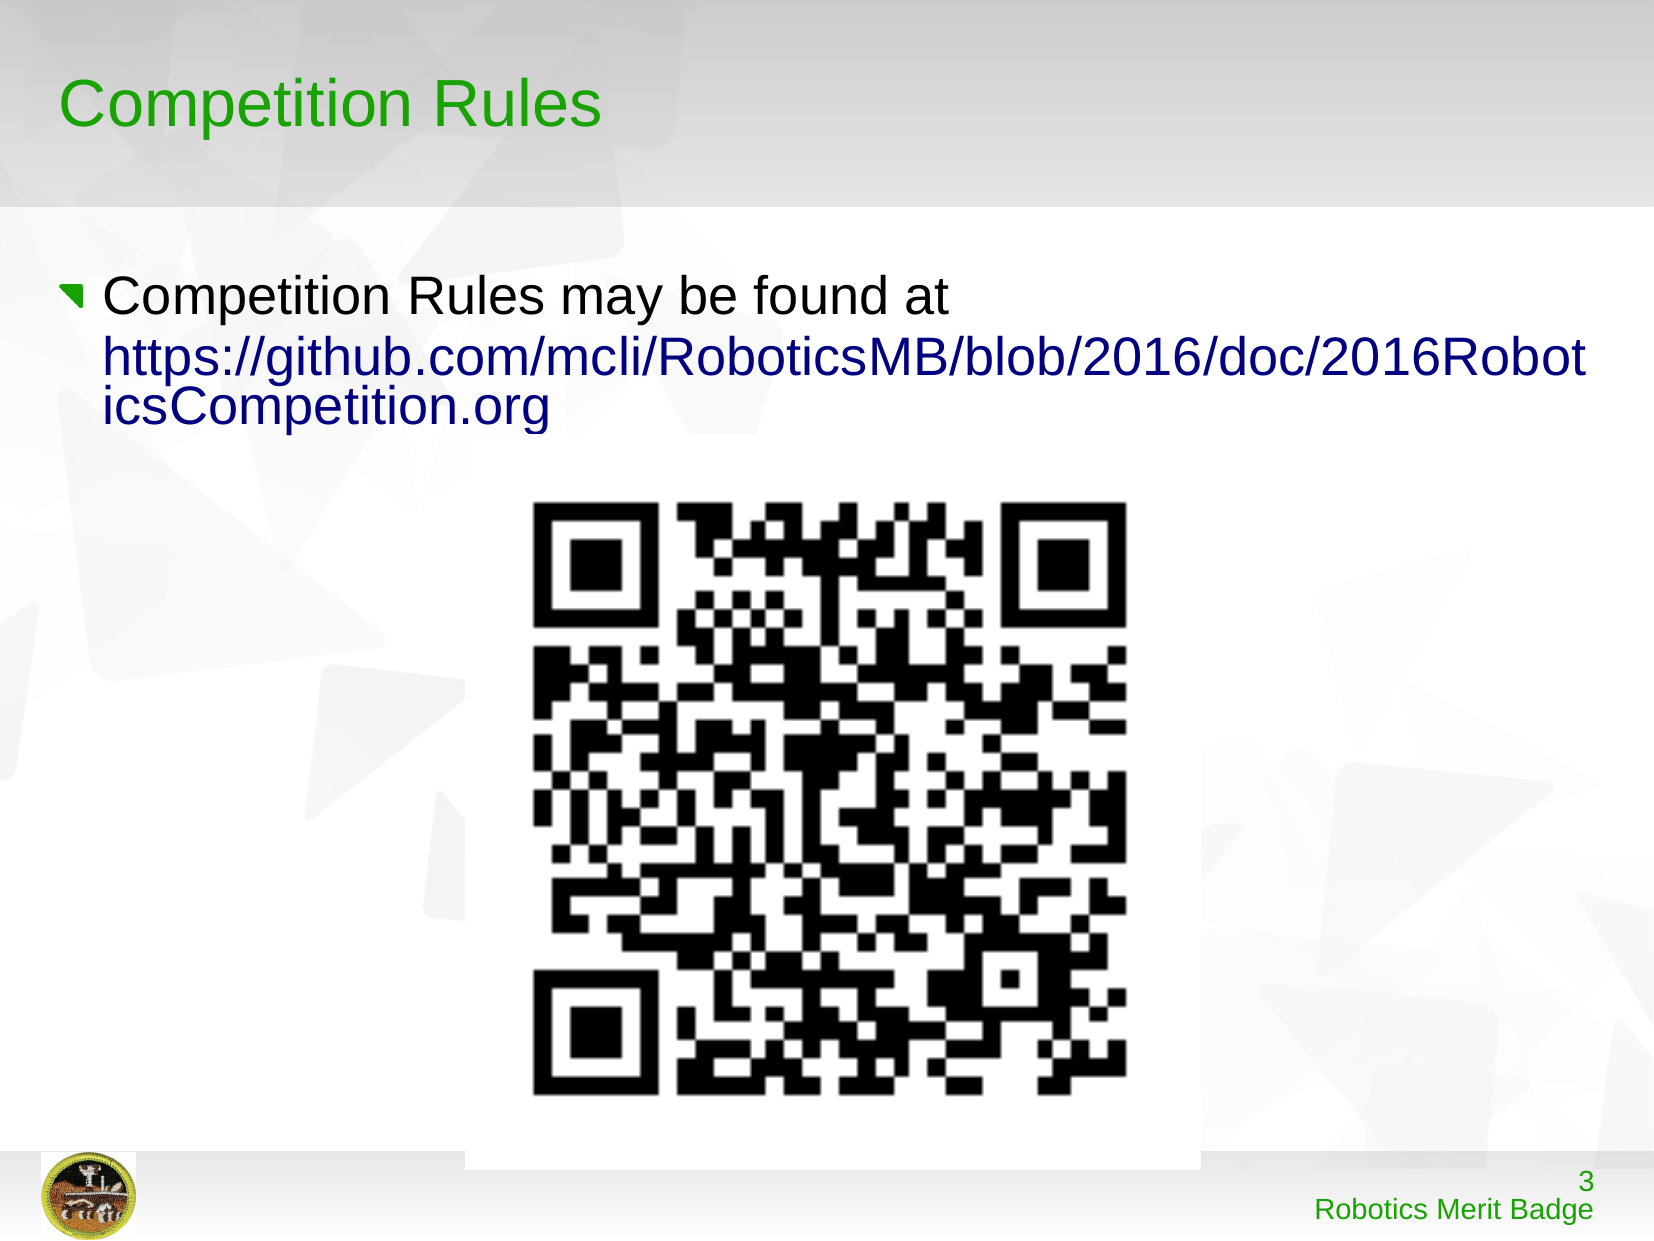

# Competition Rules
Competition Rules may be found at https://github.com/mcli/RoboticsMB/blob/2016/doc/2016RoboticsCompetition.org
3
Robotics Merit Badge